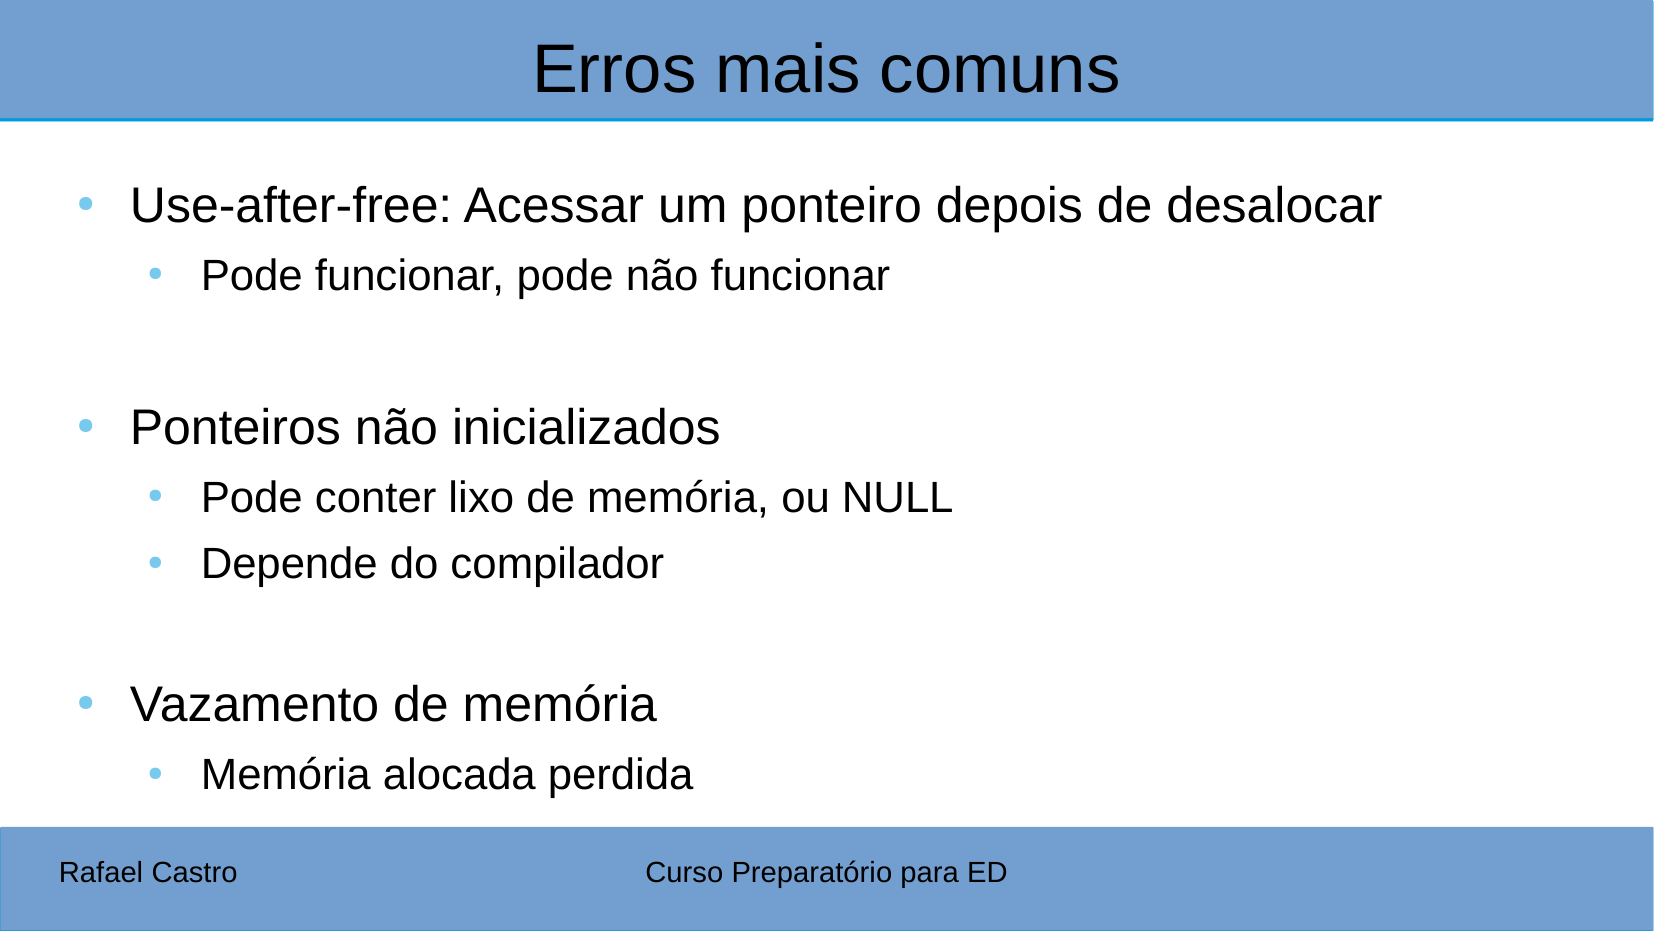

# Erros mais comuns
Use-after-free: Acessar um ponteiro depois de desalocar
Pode funcionar, pode não funcionar
Ponteiros não inicializados
Pode conter lixo de memória, ou NULL
Depende do compilador
Vazamento de memória
Memória alocada perdida
Curso Preparatório para ED